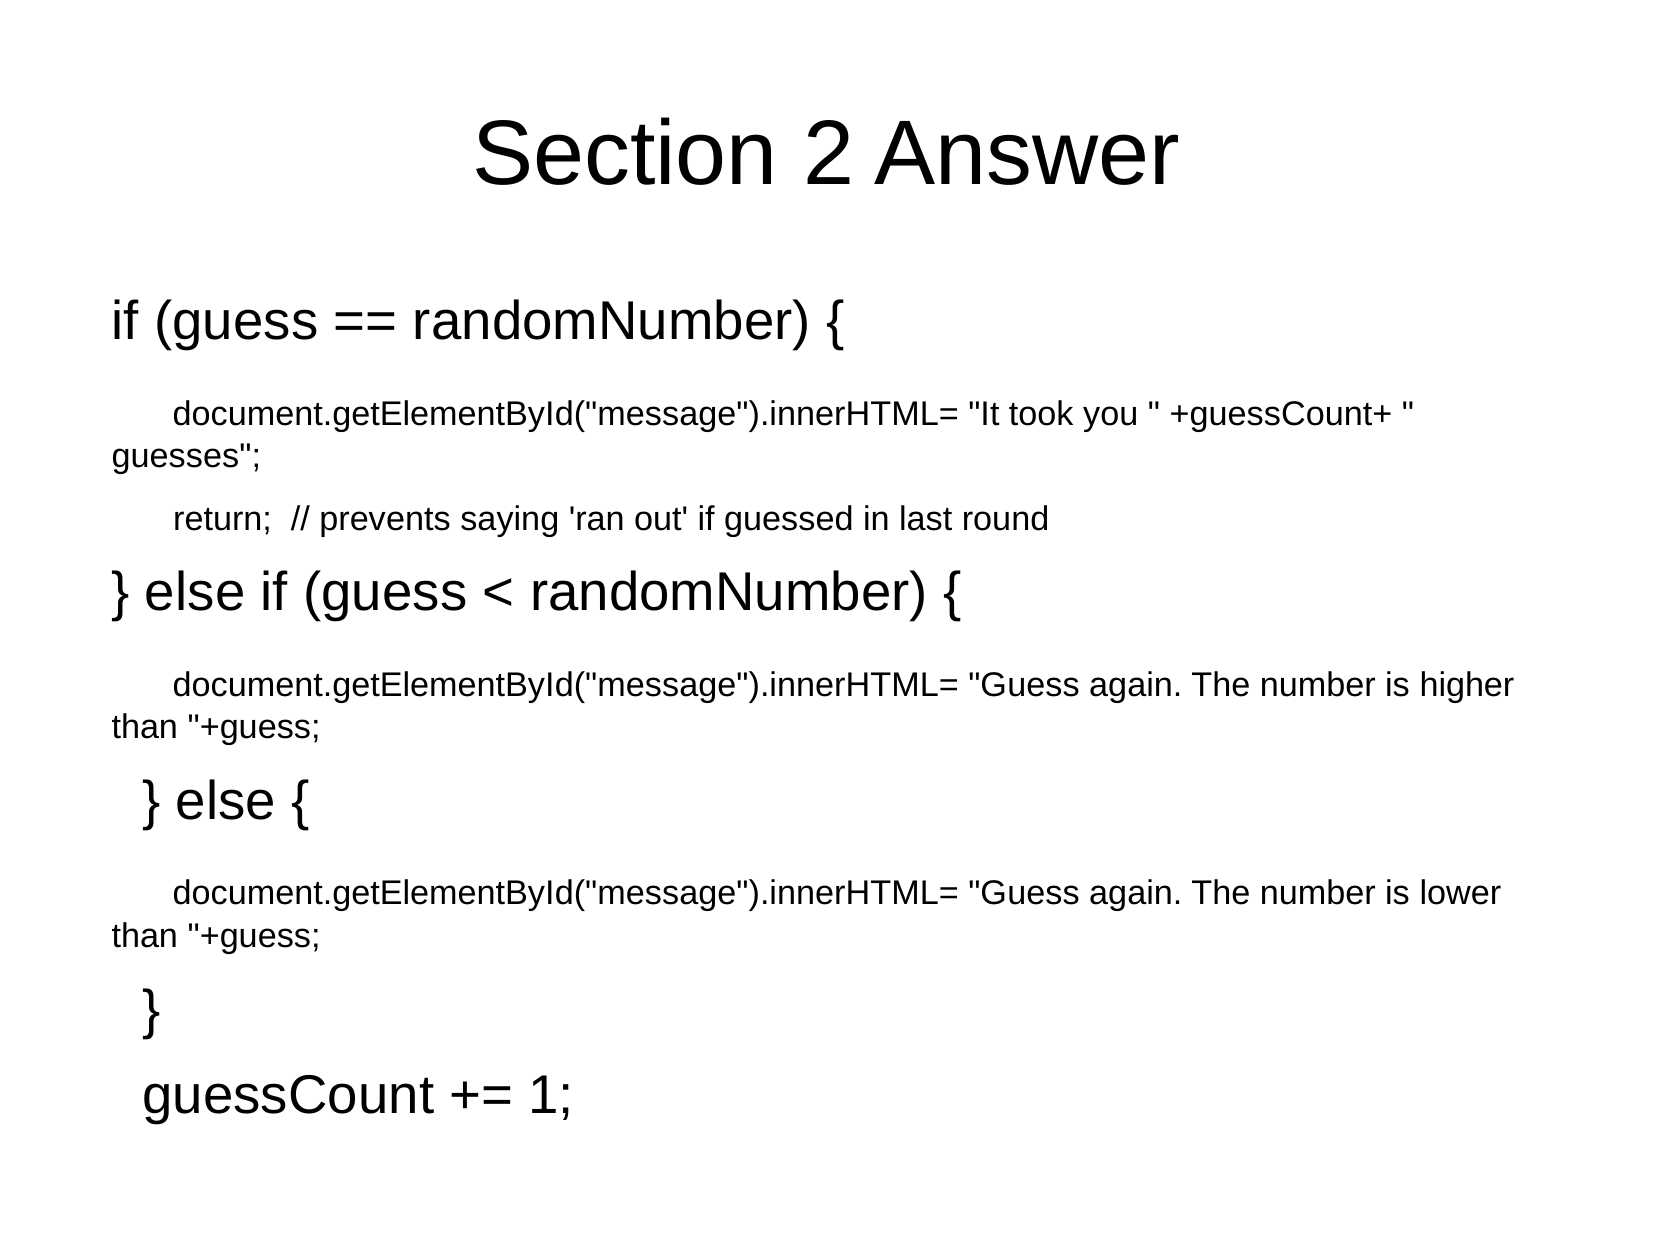

# Section 2 Answer
if (guess == randomNumber) {
 document.getElementById("message").innerHTML= "It took you " +guessCount+ " guesses";
 	return; // prevents saying 'ran out' if guessed in last round
} else if (guess < randomNumber) {
 document.getElementById("message").innerHTML= "Guess again. The number is higher than "+guess;
 } else {
 document.getElementById("message").innerHTML= "Guess again. The number is lower than "+guess;
 }
 guessCount += 1;